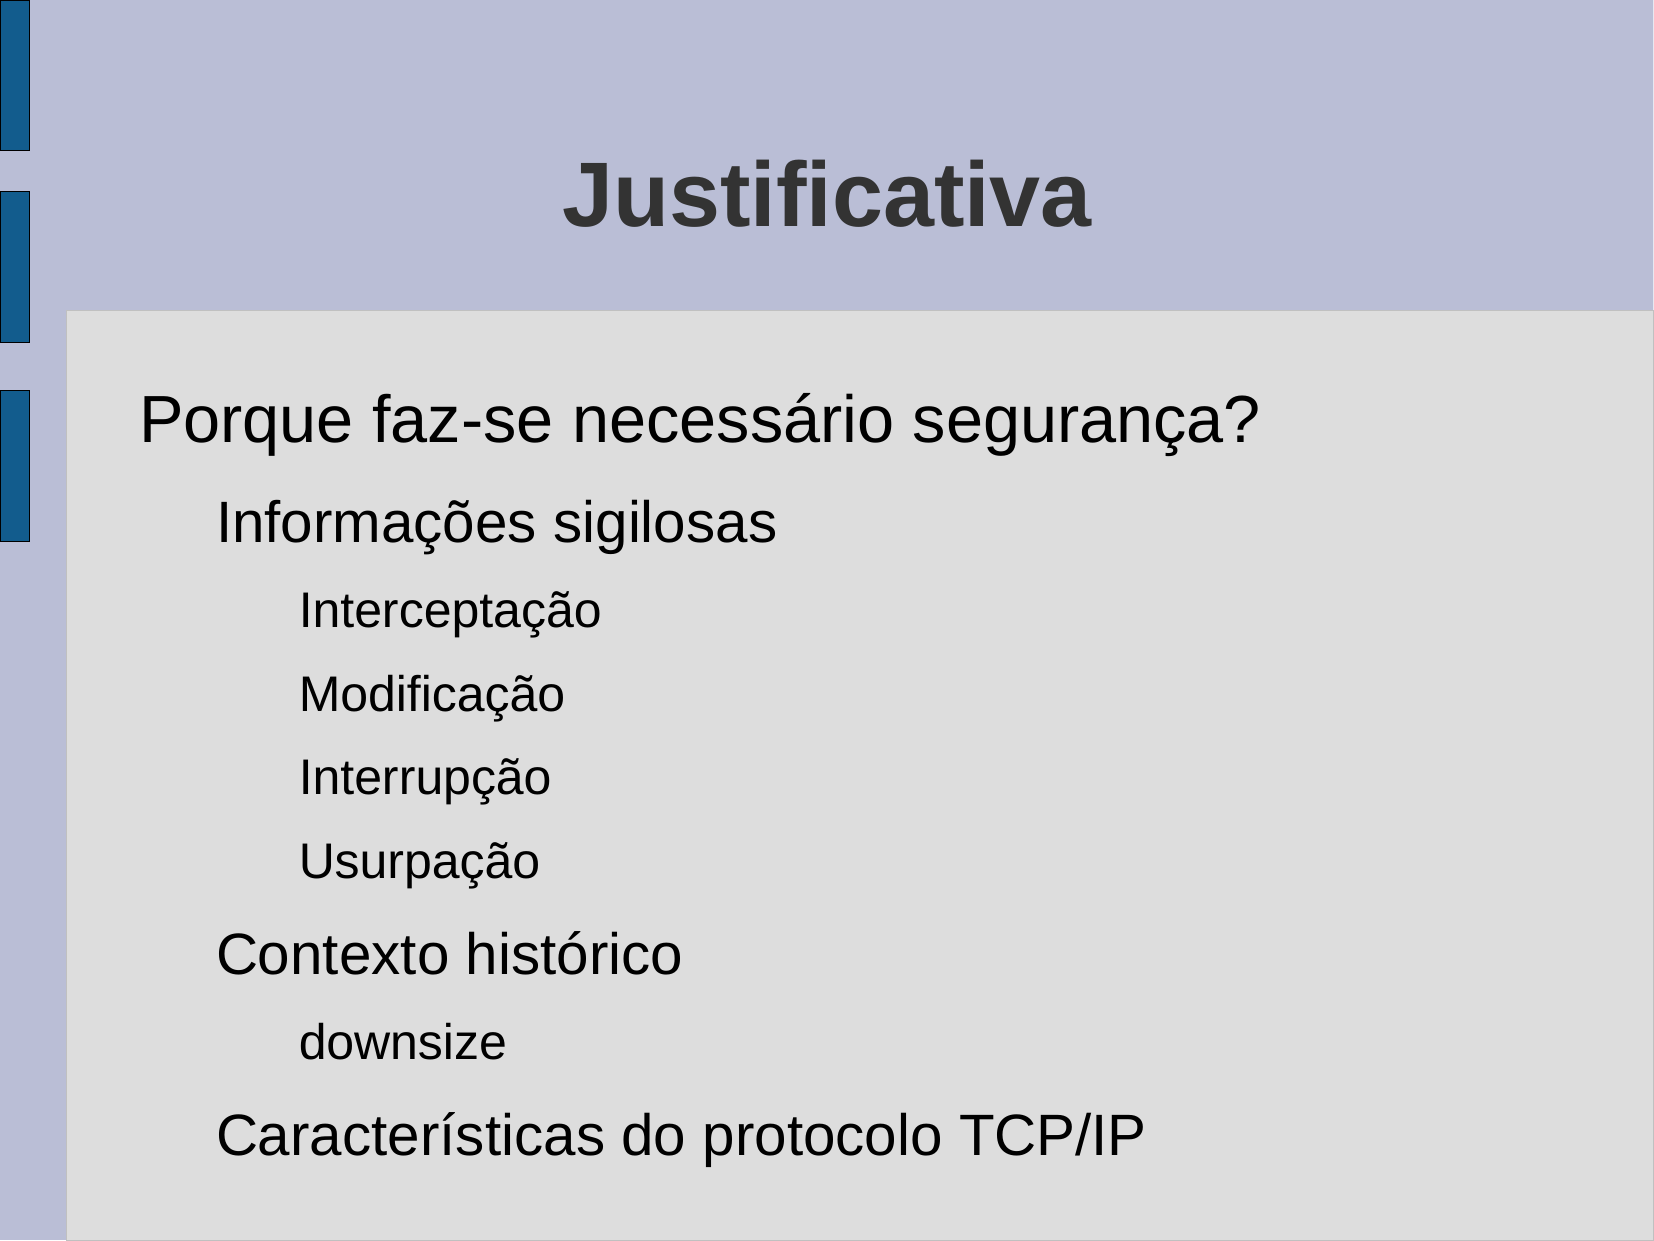

# Justificativa
Porque faz-se necessário segurança?
Informações sigilosas
Interceptação
Modificação
Interrupção
Usurpação
Contexto histórico
downsize
Características do protocolo TCP/IP